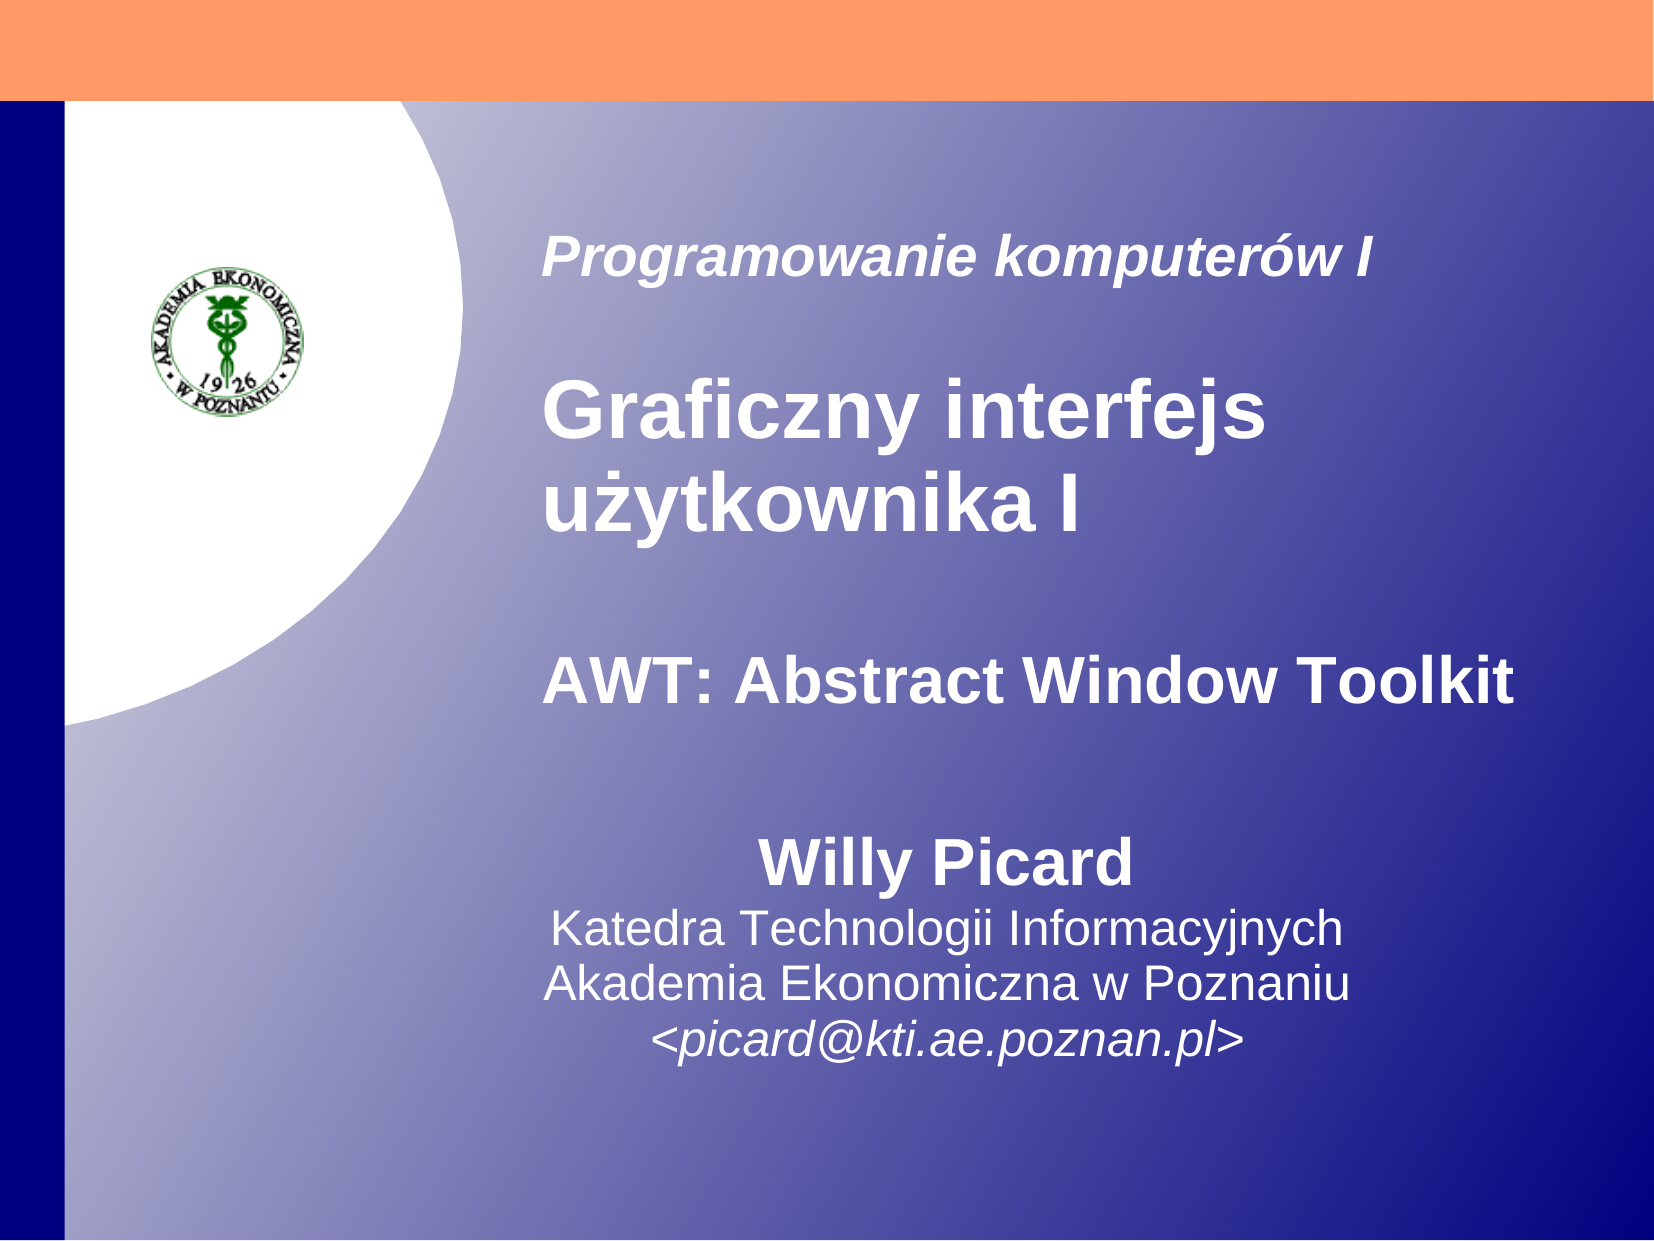

# Programowanie komputerów I Graficzny interfejs użytkownika I AWT: Abstract Window Toolkit